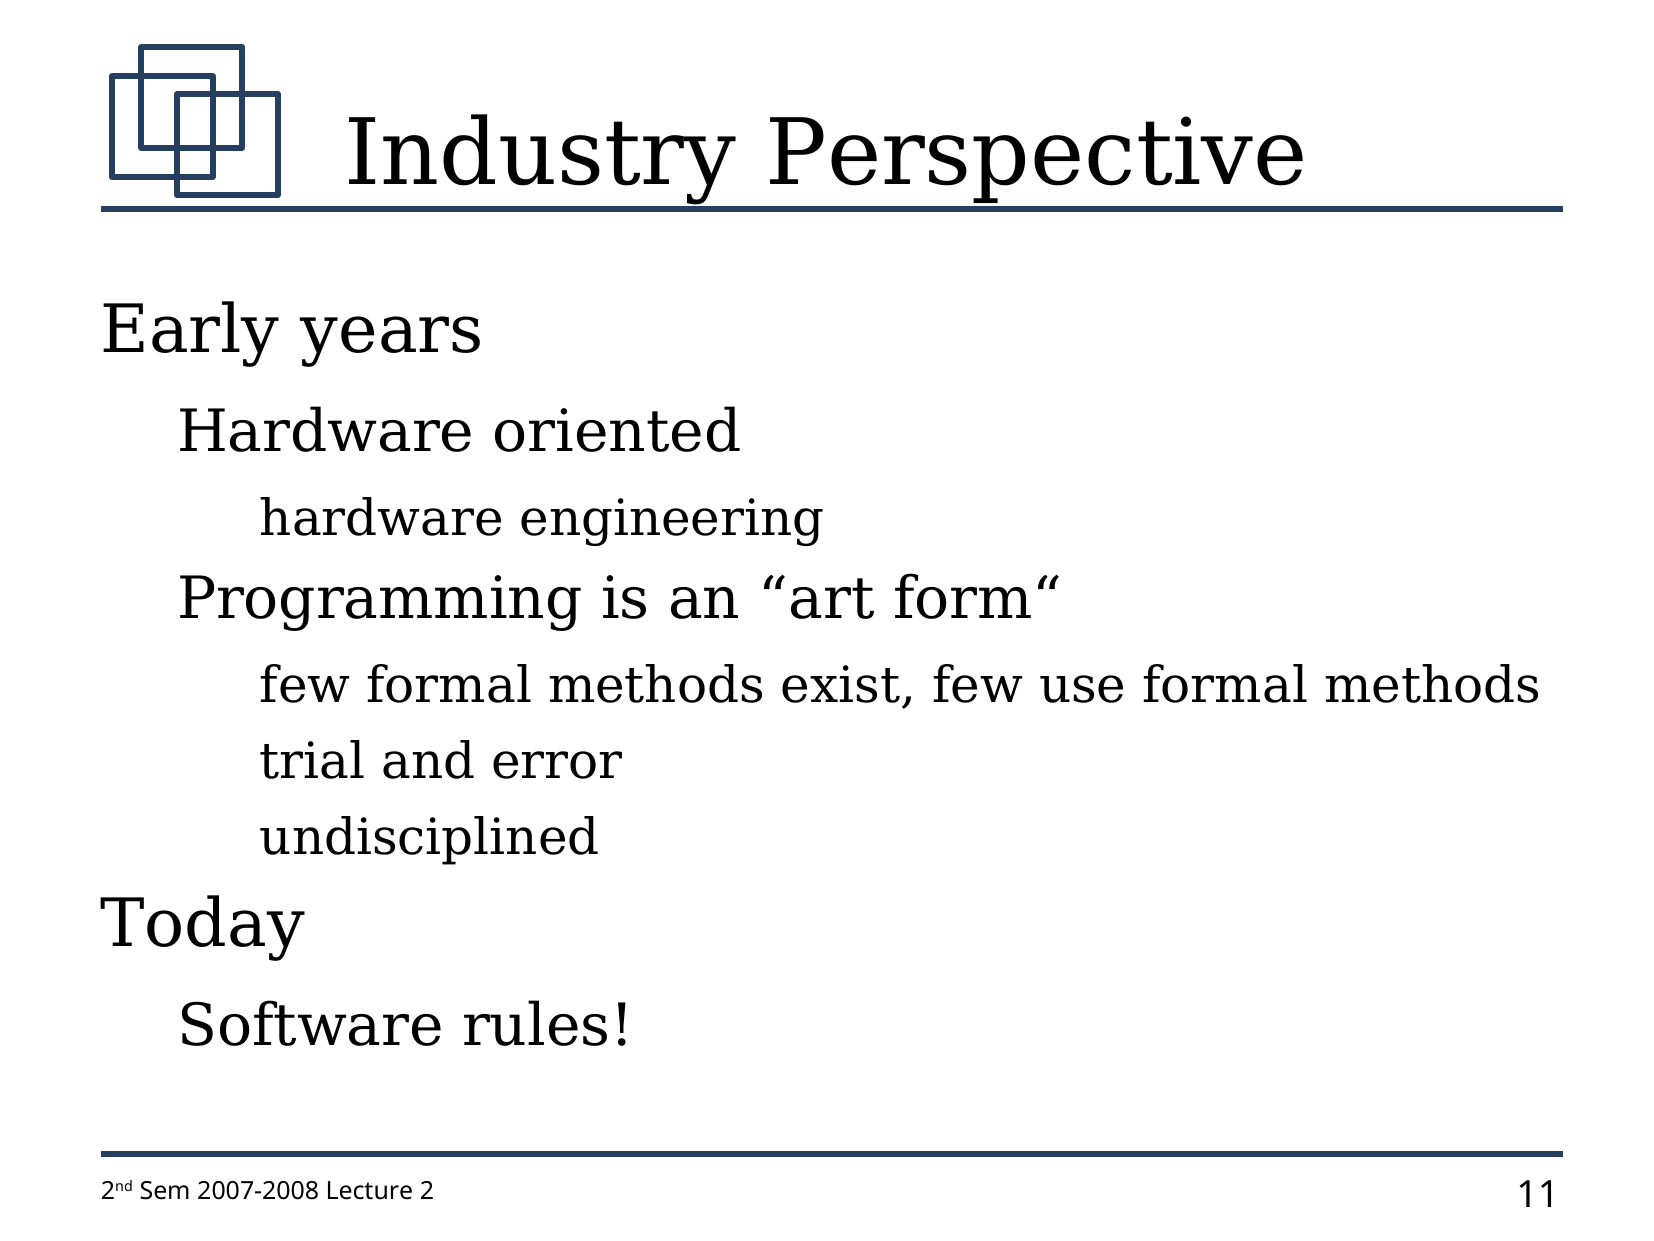

# Industry Perspective
Early years
Hardware oriented
hardware engineering
Programming is an “art form“
few formal methods exist, few use formal methods
trial and error
undisciplined
Today
Software rules!